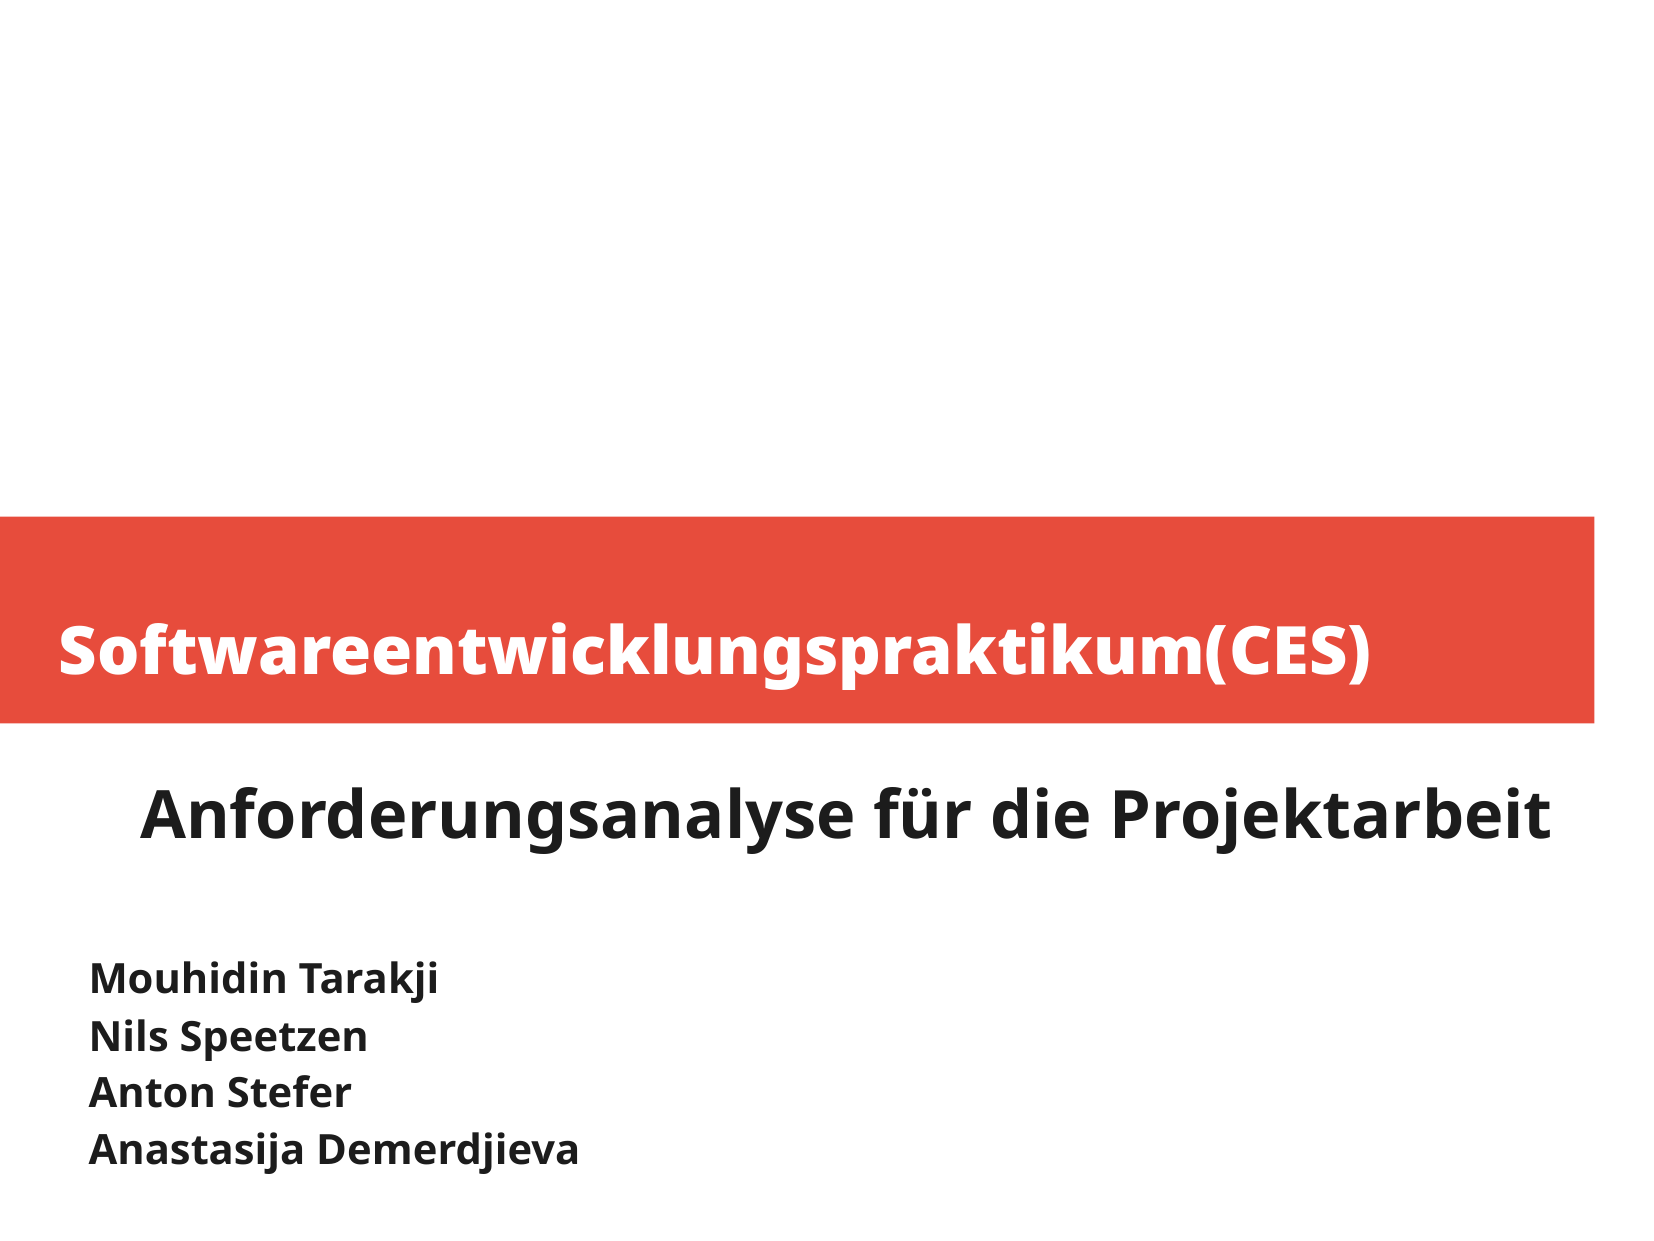

# Softwareentwicklungspraktikum(CES)
 Anforderungsanalyse für die Projektarbeit
Mouhidin Tarakji
Nils Speetzen
Anton Stefer
Anastasija Demerdjieva